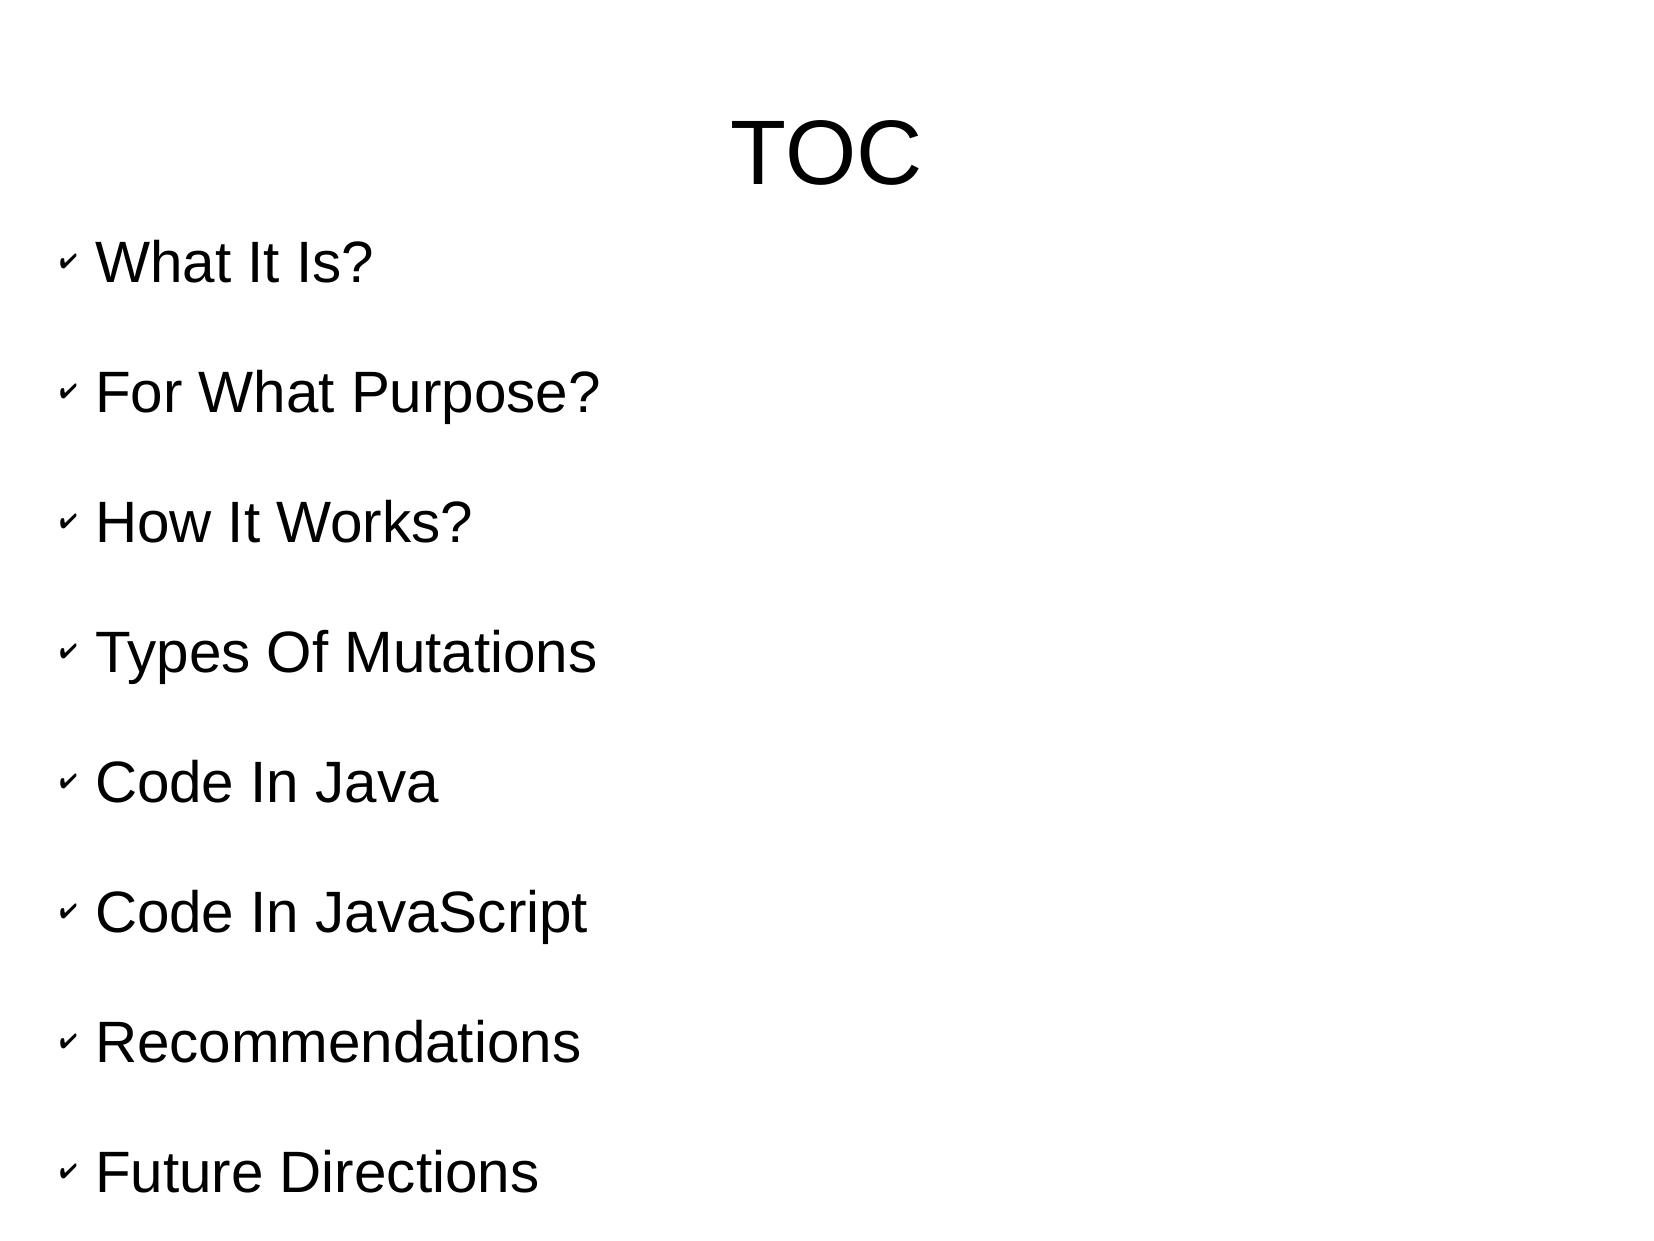

# TOC
What It Is?
For What Purpose?
How It Works?
Types Of Mutations
Code In Java
Code In JavaScript
Recommendations
Future Directions